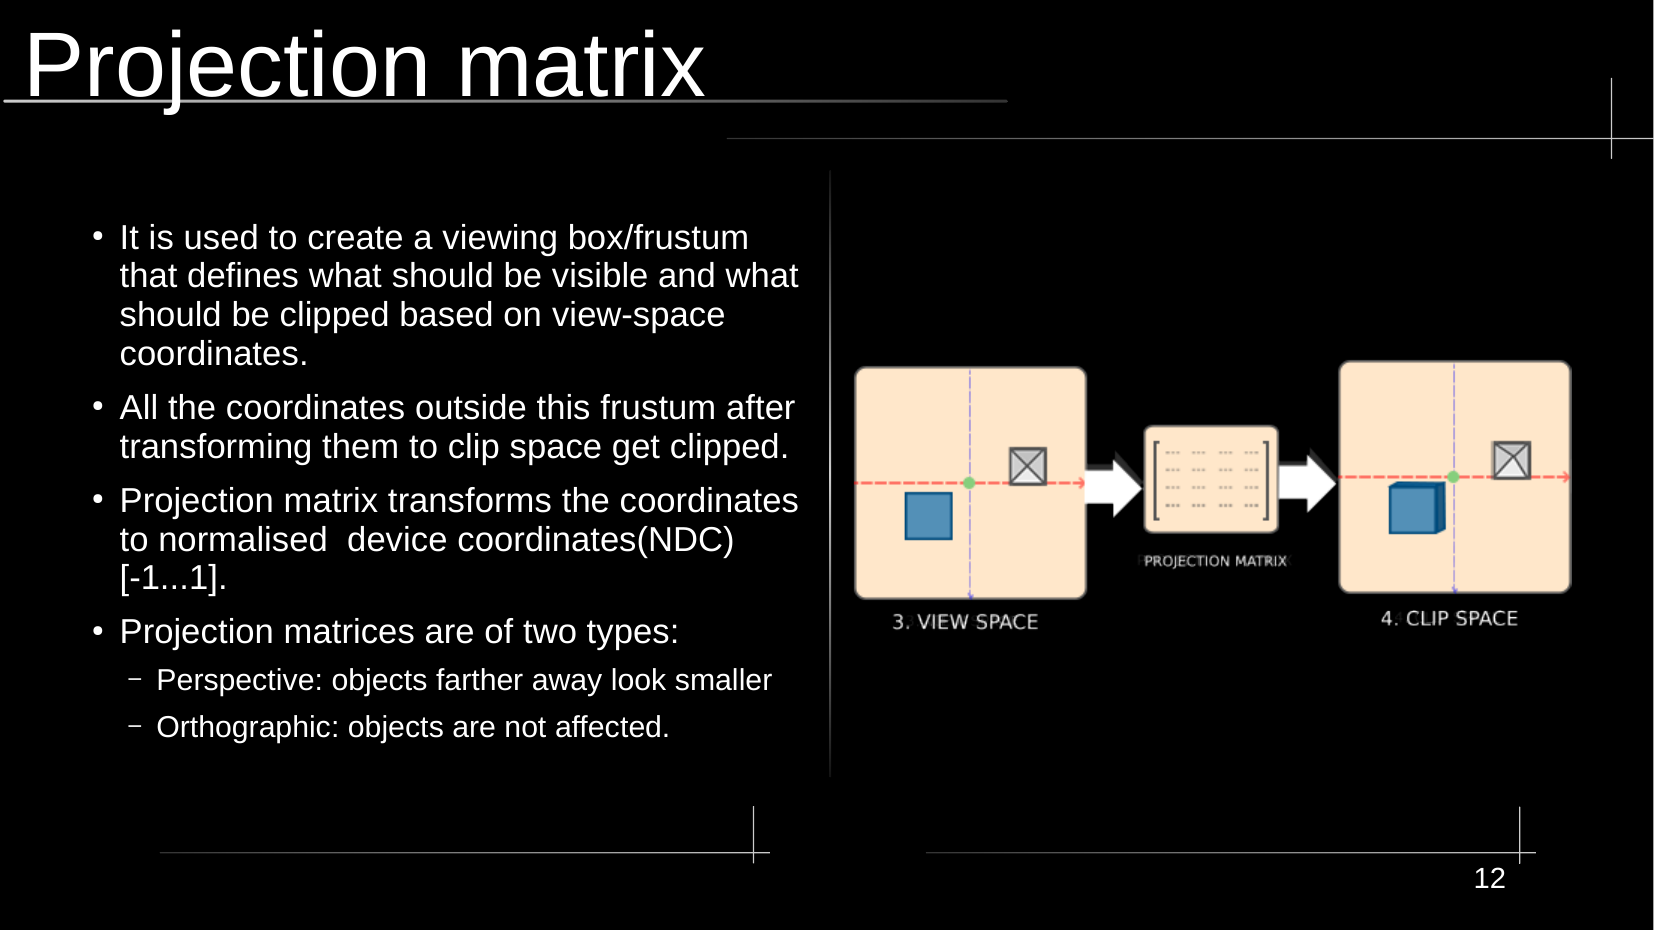

# Projection matrix
It is used to create a viewing box/frustum that defines what should be visible and what should be clipped based on view-space coordinates.
All the coordinates outside this frustum after transforming them to clip space get clipped.
Projection matrix transforms the coordinates to normalised device coordinates(NDC) [-1...1].
Projection matrices are of two types:
Perspective: objects farther away look smaller
Orthographic: objects are not affected.
12